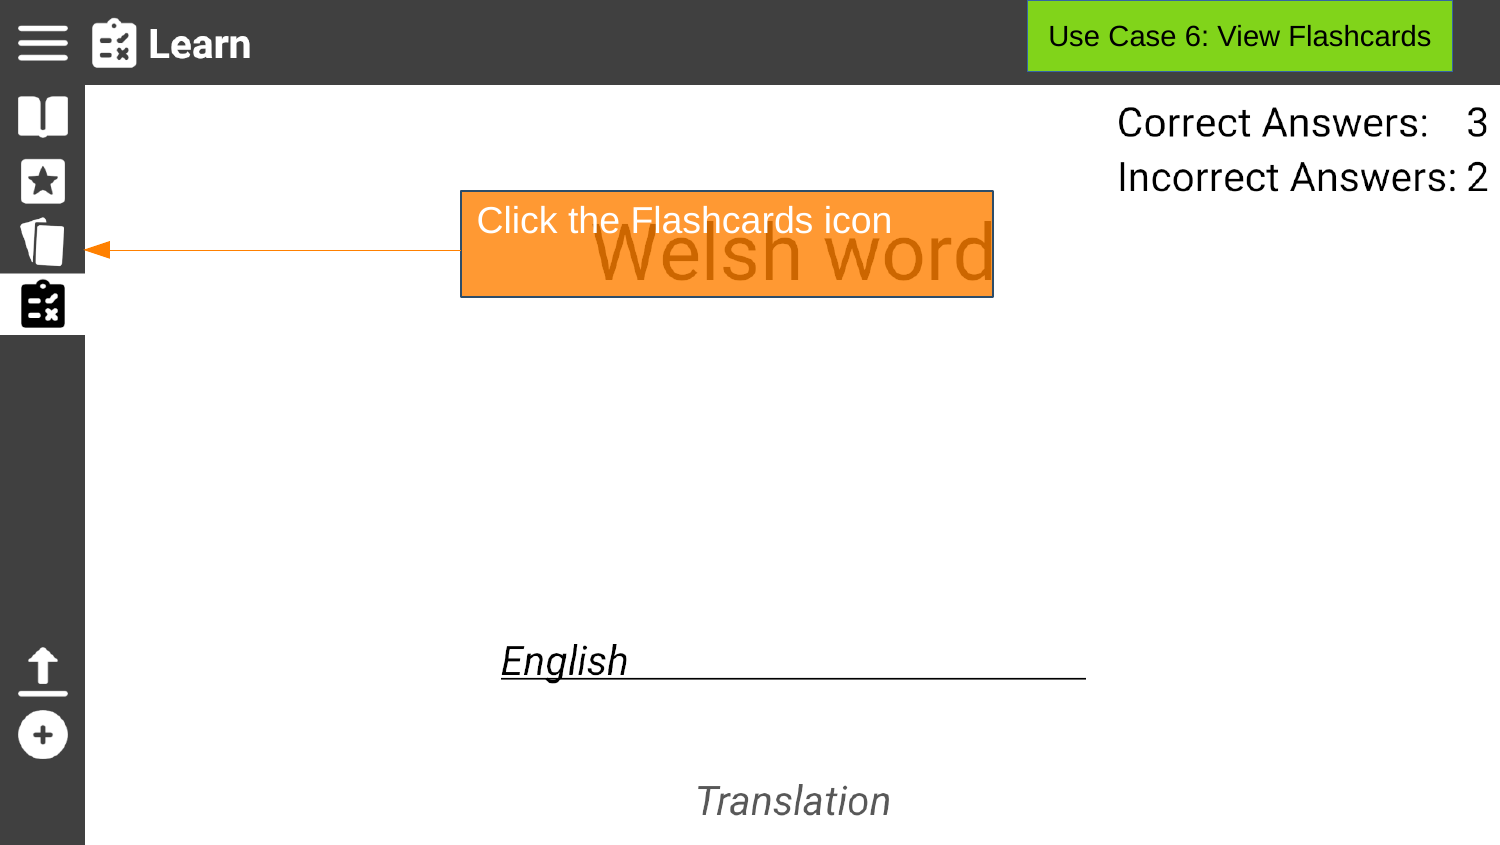

Use Case 6: View Flashcards
Click the Flashcards icon